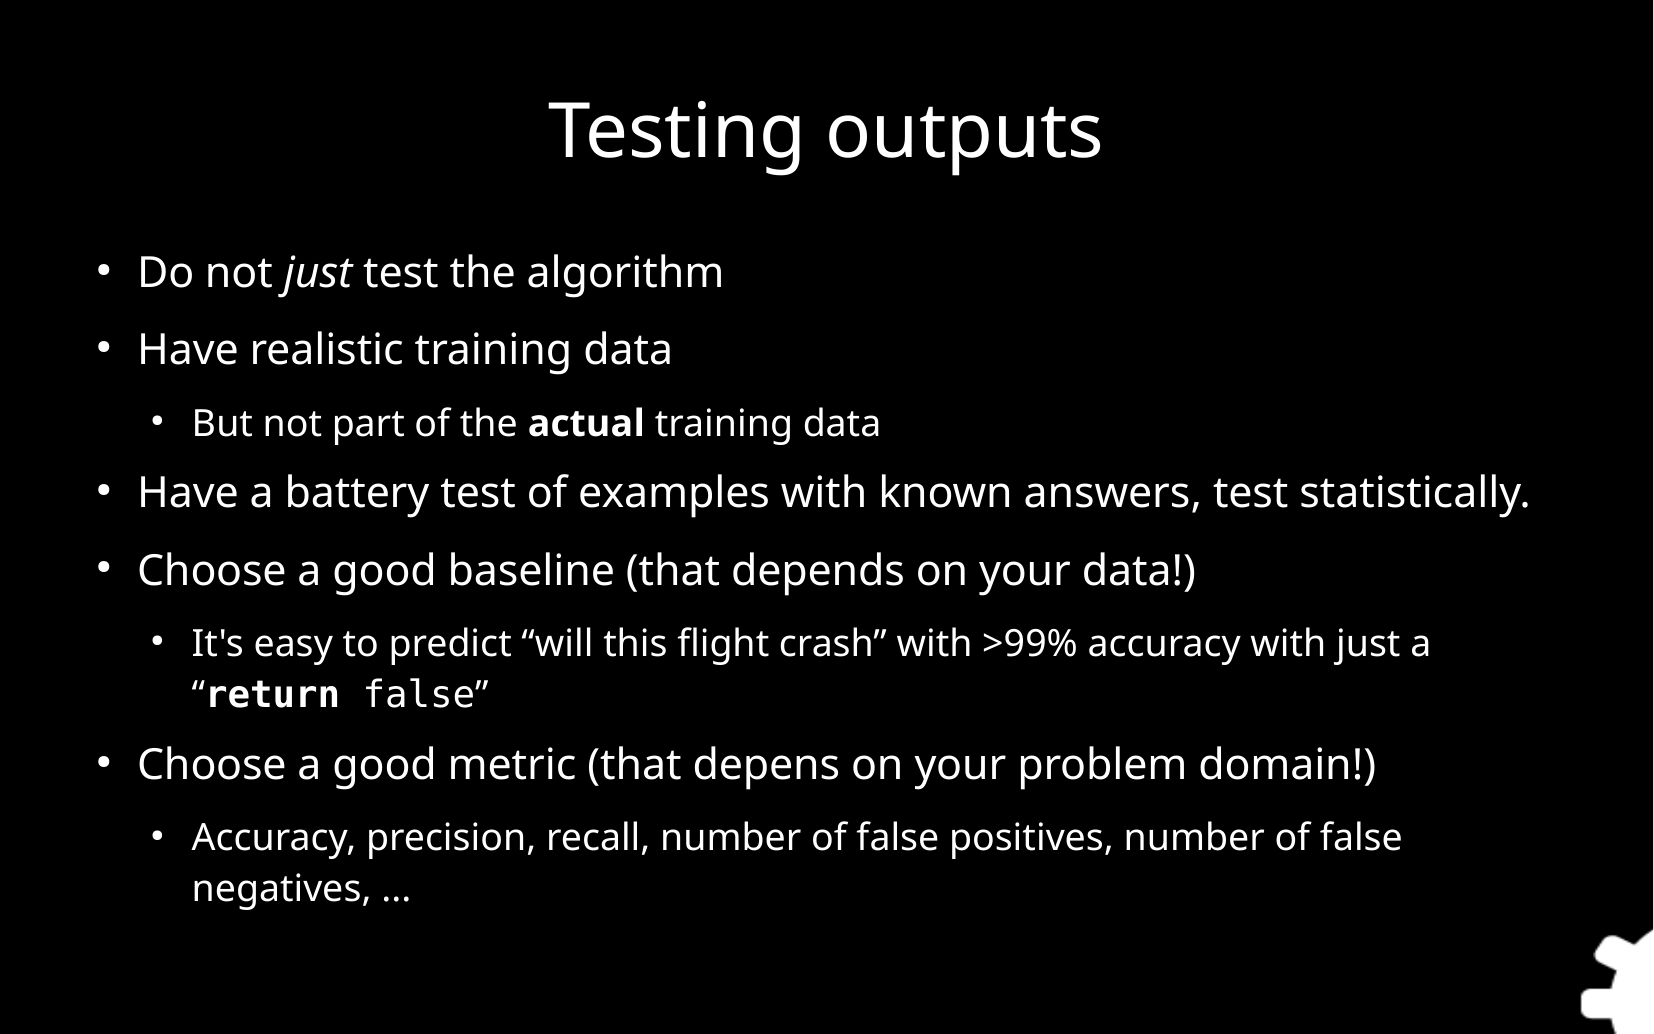

# Testing outputs
Do not just test the algorithm
Have realistic training data
But not part of the actual training data
Have a battery test of examples with known answers, test statistically.
Choose a good baseline (that depends on your data!)
It's easy to predict “will this flight crash” with >99% accuracy with just a “return false”
Choose a good metric (that depens on your problem domain!)
Accuracy, precision, recall, number of false positives, number of false negatives, ...